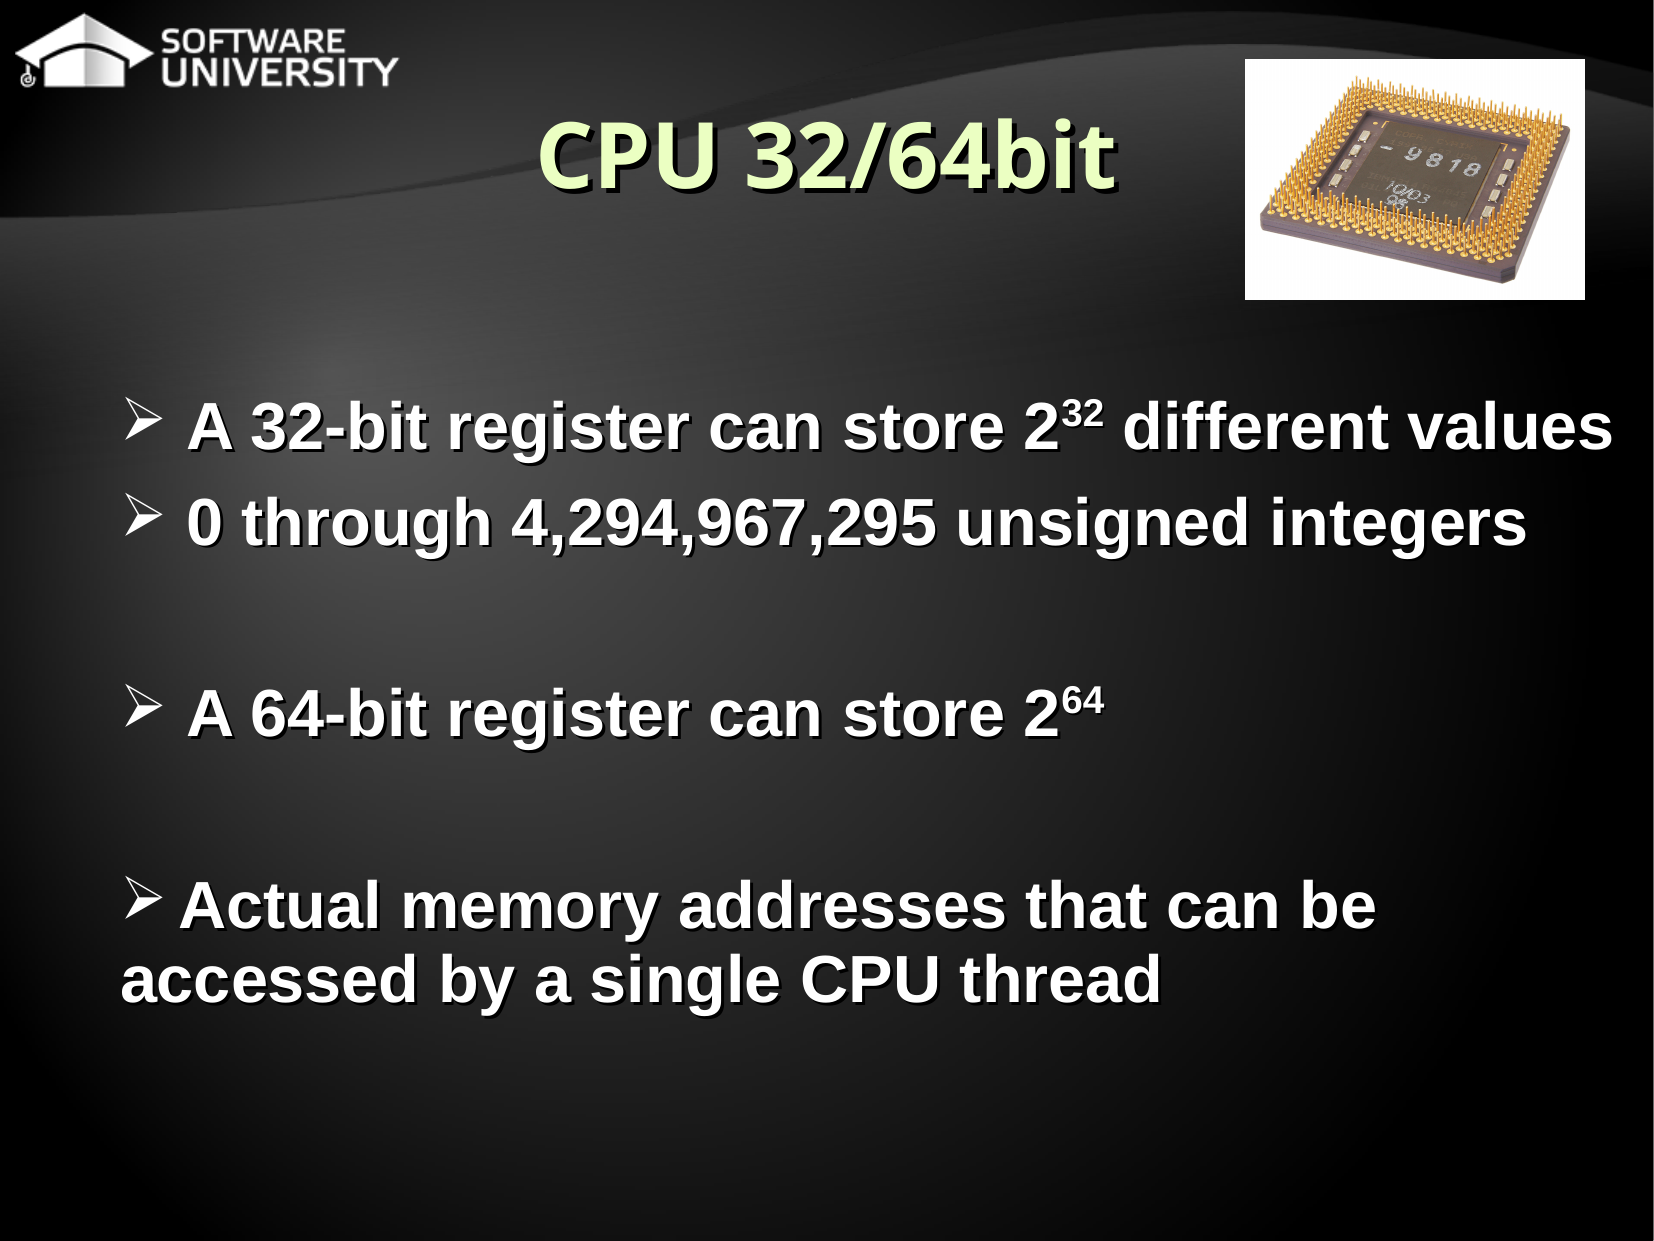

# CPU 32/64bit
 A 32-bit register can store 232 different values
 0 through 4,294,967,295 unsigned integers
 A 64-bit register can store 264
 Actual memory addresses that can be accessed by a single CPU thread